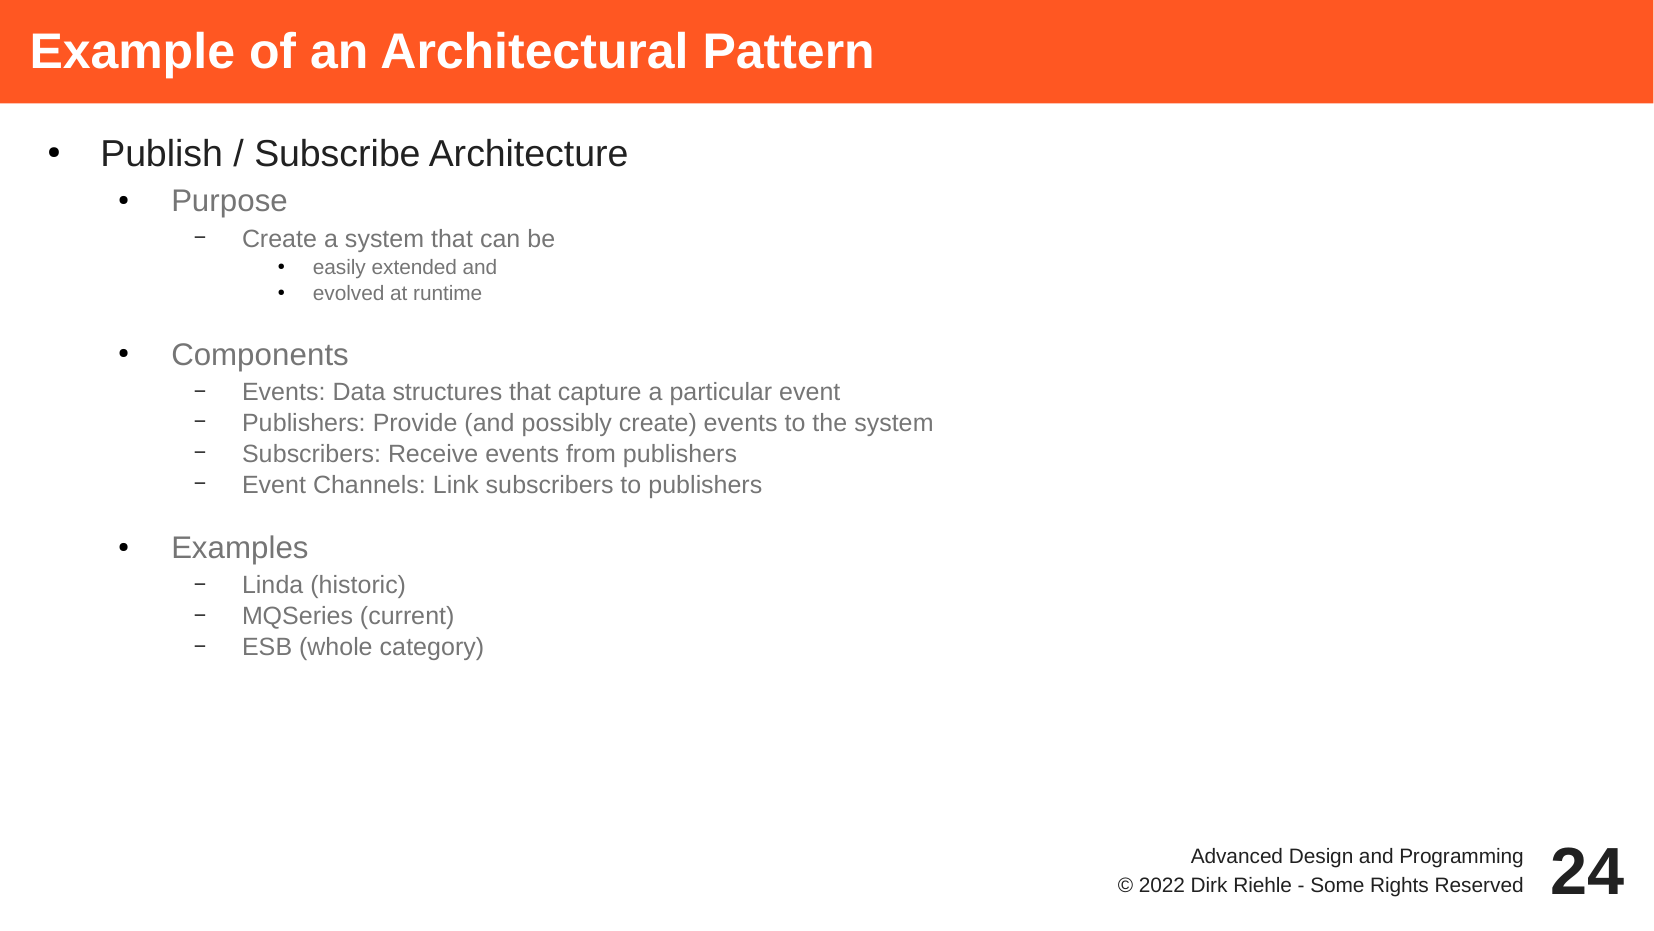

# Example of an Architectural Pattern
Publish / Subscribe Architecture
Purpose
Create a system that can be
easily extended and
evolved at runtime
Components
Events: Data structures that capture a particular event
Publishers: Provide (and possibly create) events to the system
Subscribers: Receive events from publishers
Event Channels: Link subscribers to publishers
Examples
Linda (historic)
MQSeries (current)
ESB (whole category)
Advanced Design and Programming
24
© 2022 Dirk Riehle - Some Rights Reserved